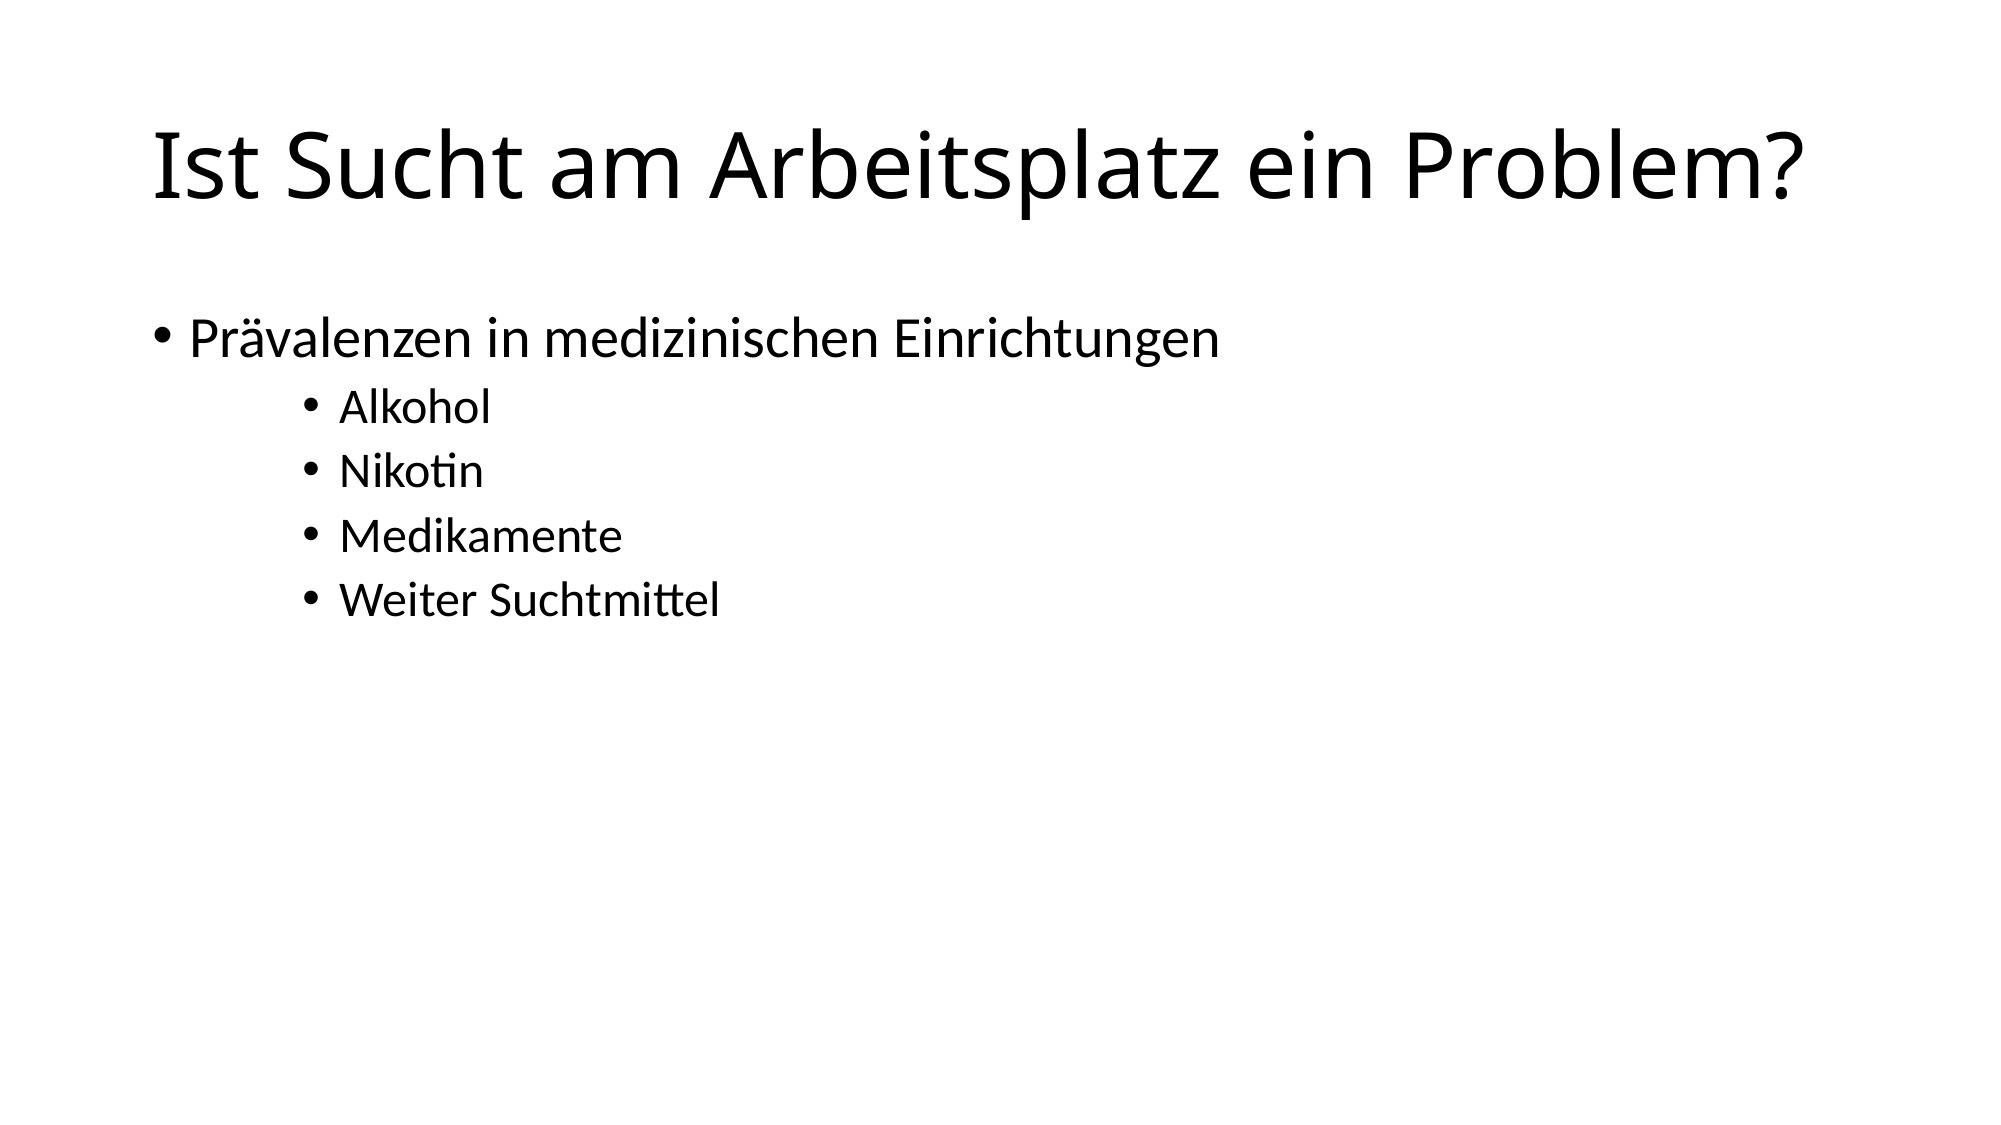

# Ist Sucht am Arbeitsplatz ein Problem?
Prävalenzen in medizinischen Einrichtungen
Alkohol
Nikotin
Medikamente
Weiter Suchtmittel